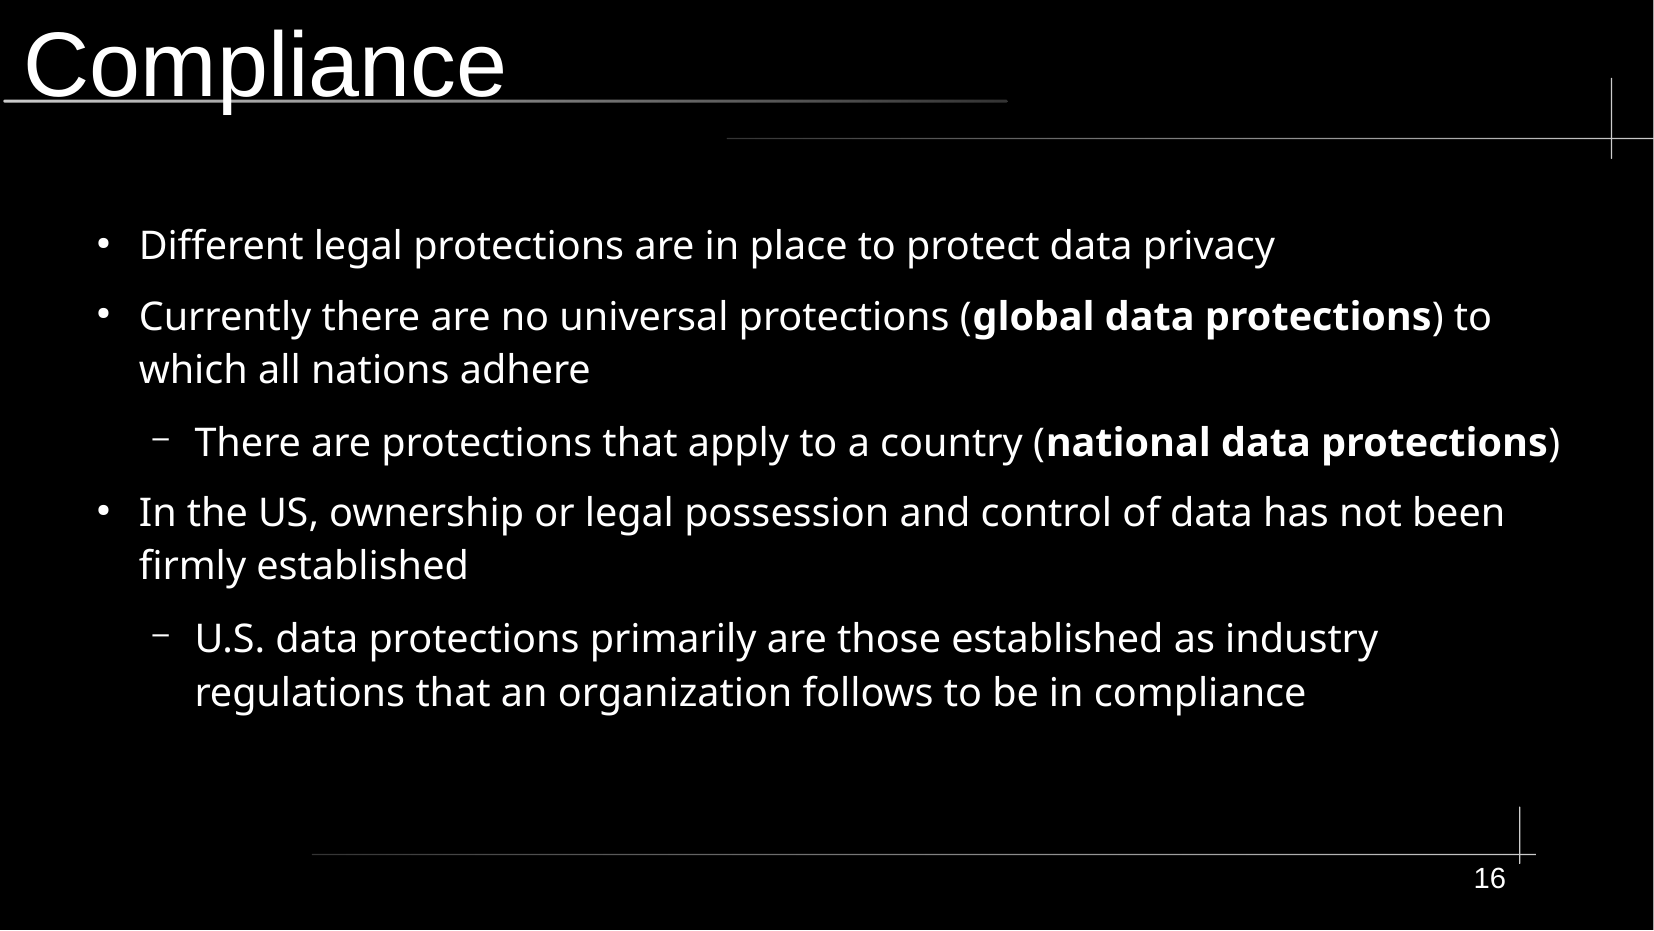

# Compliance
Different legal protections are in place to protect data privacy
Currently there are no universal protections (global data protections) to which all nations adhere
There are protections that apply to a country (national data protections)
In the US, ownership or legal possession and control of data has not been firmly established
U.S. data protections primarily are those established as industry regulations that an organization follows to be in compliance
16